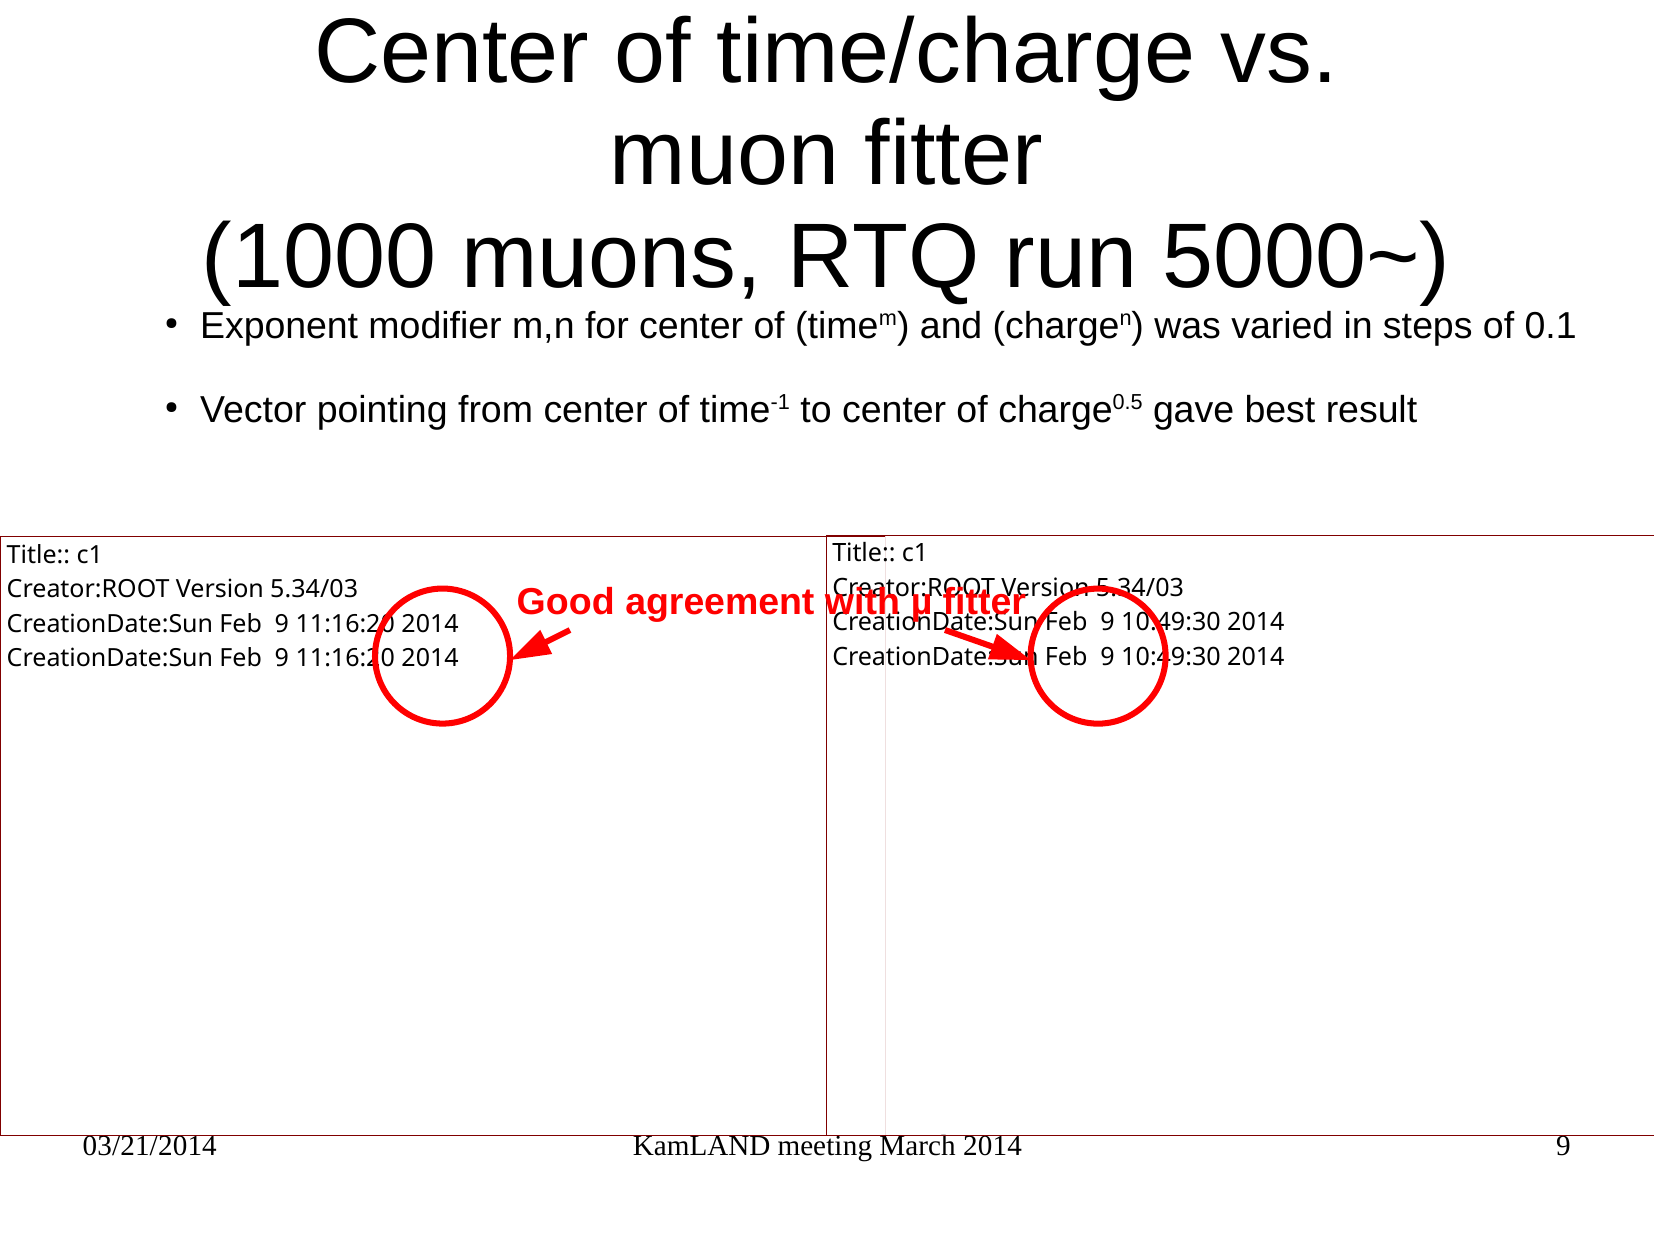

# Center of time/charge vs. muon fitter (1000 muons, RTQ run 5000~)
Exponent modifier m,n for center of (timem) and (chargen) was varied in steps of 0.1
Vector pointing from center of time-1 to center of charge0.5 gave best result
Good agreement with µ fitter
03/21/2014
KamLAND meeting March 2014
9